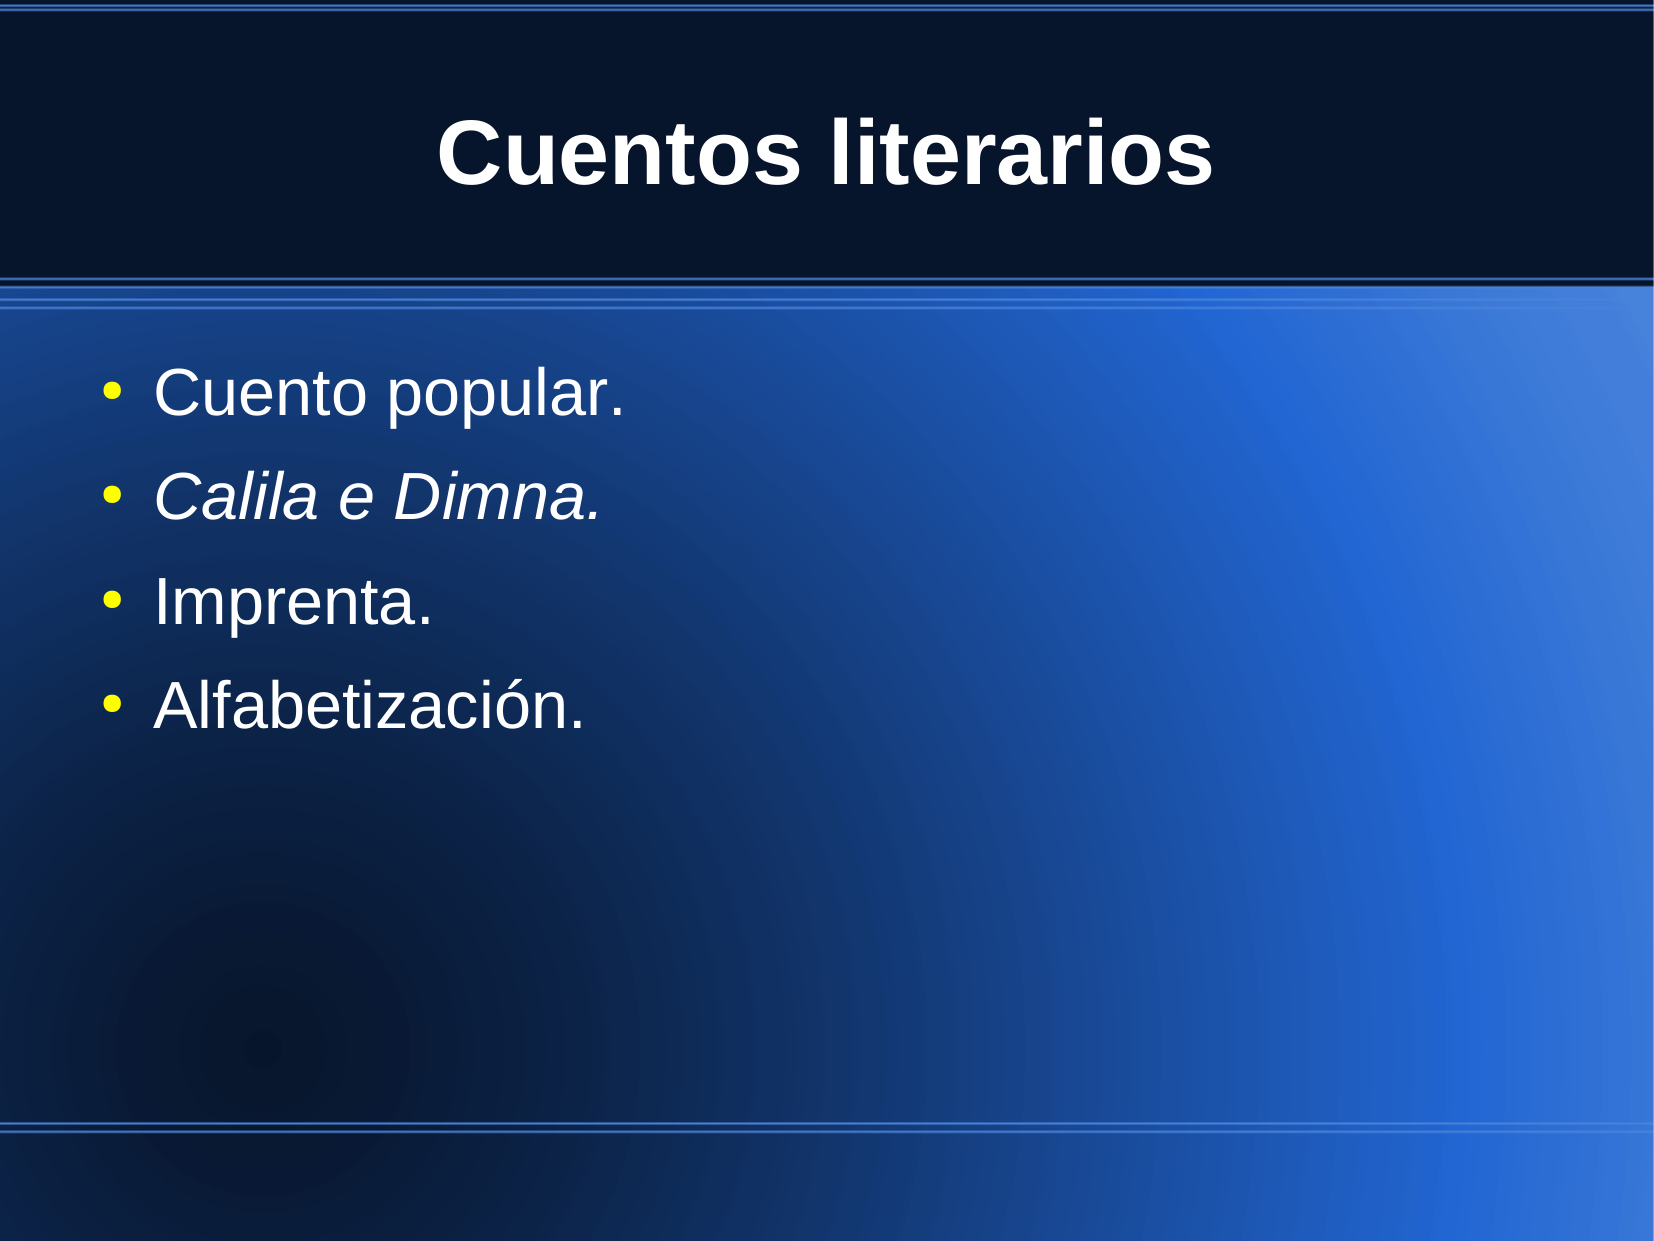

# Cuentos literarios
Cuento popular.
Calila e Dimna.
Imprenta.
Alfabetización.